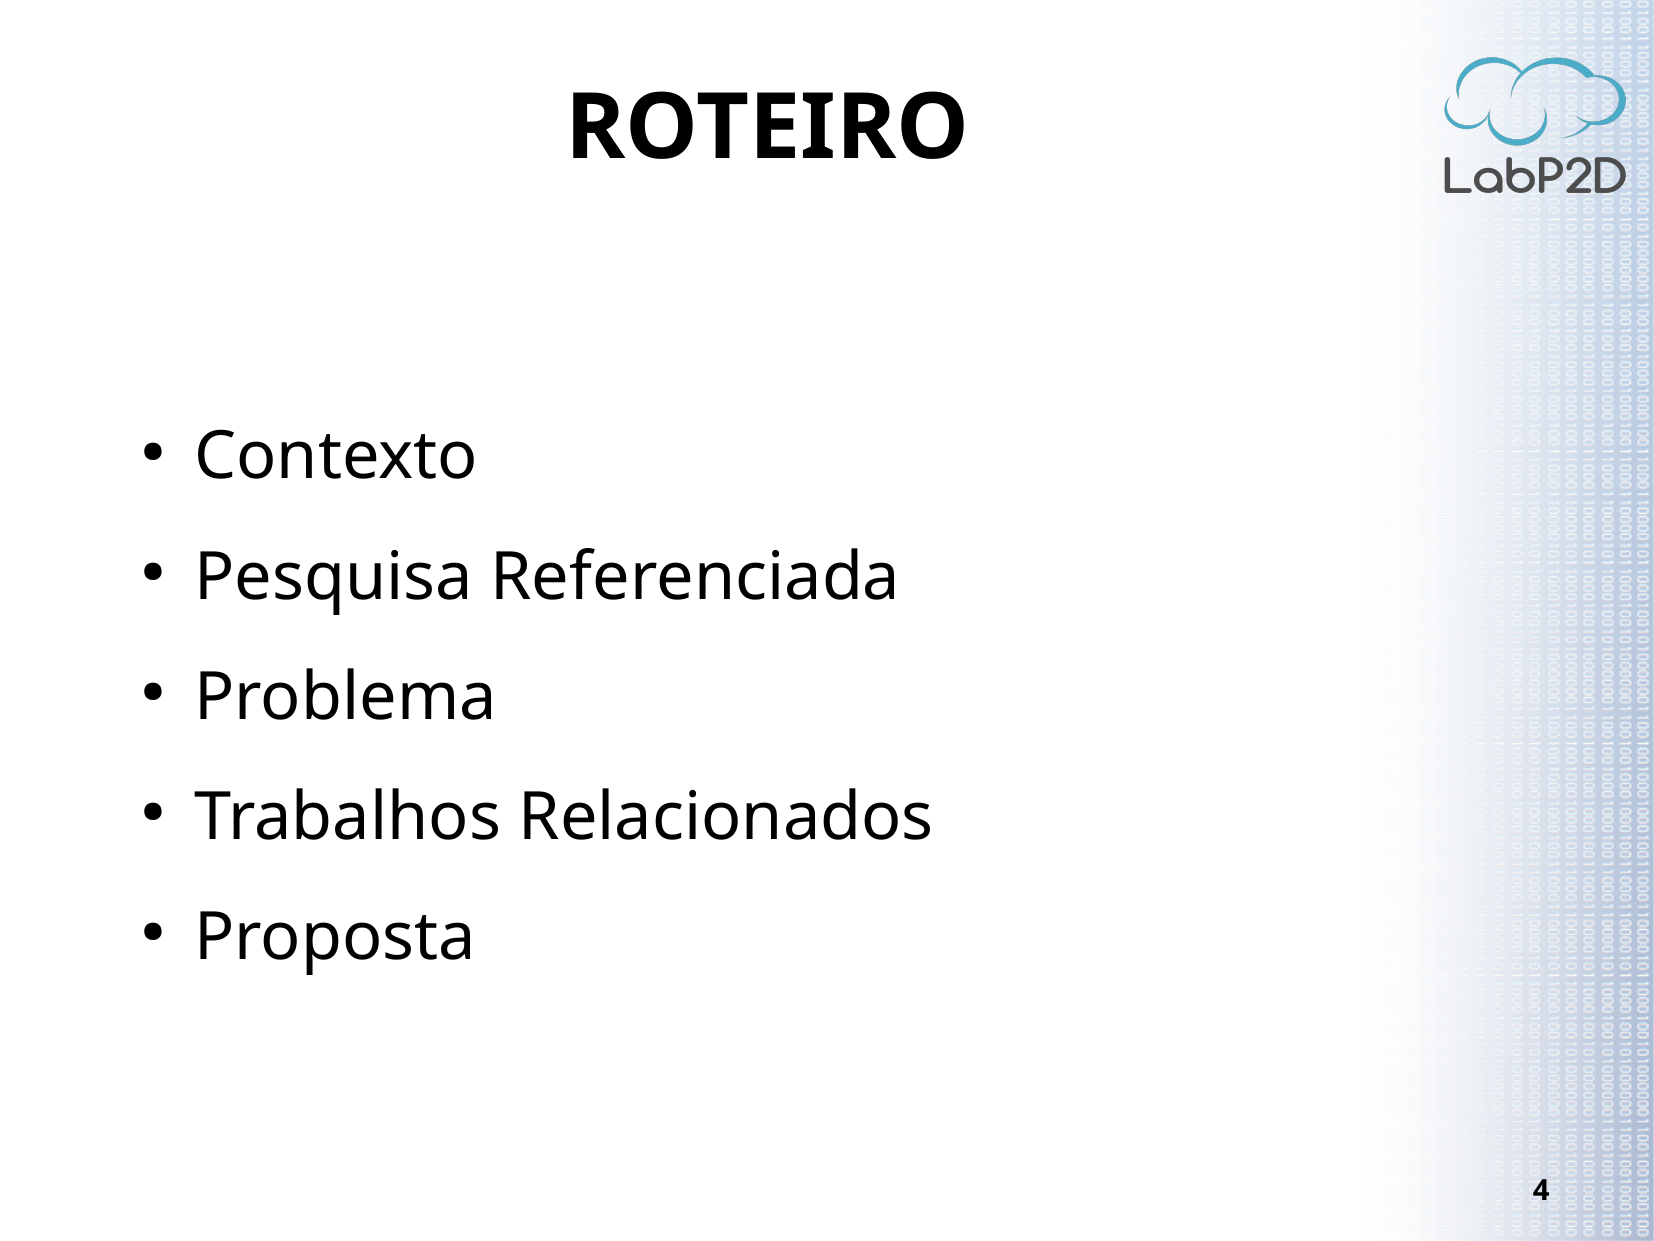

# ROTEIRO
Contexto
Pesquisa Referenciada
Problema
Trabalhos Relacionados
Proposta
4